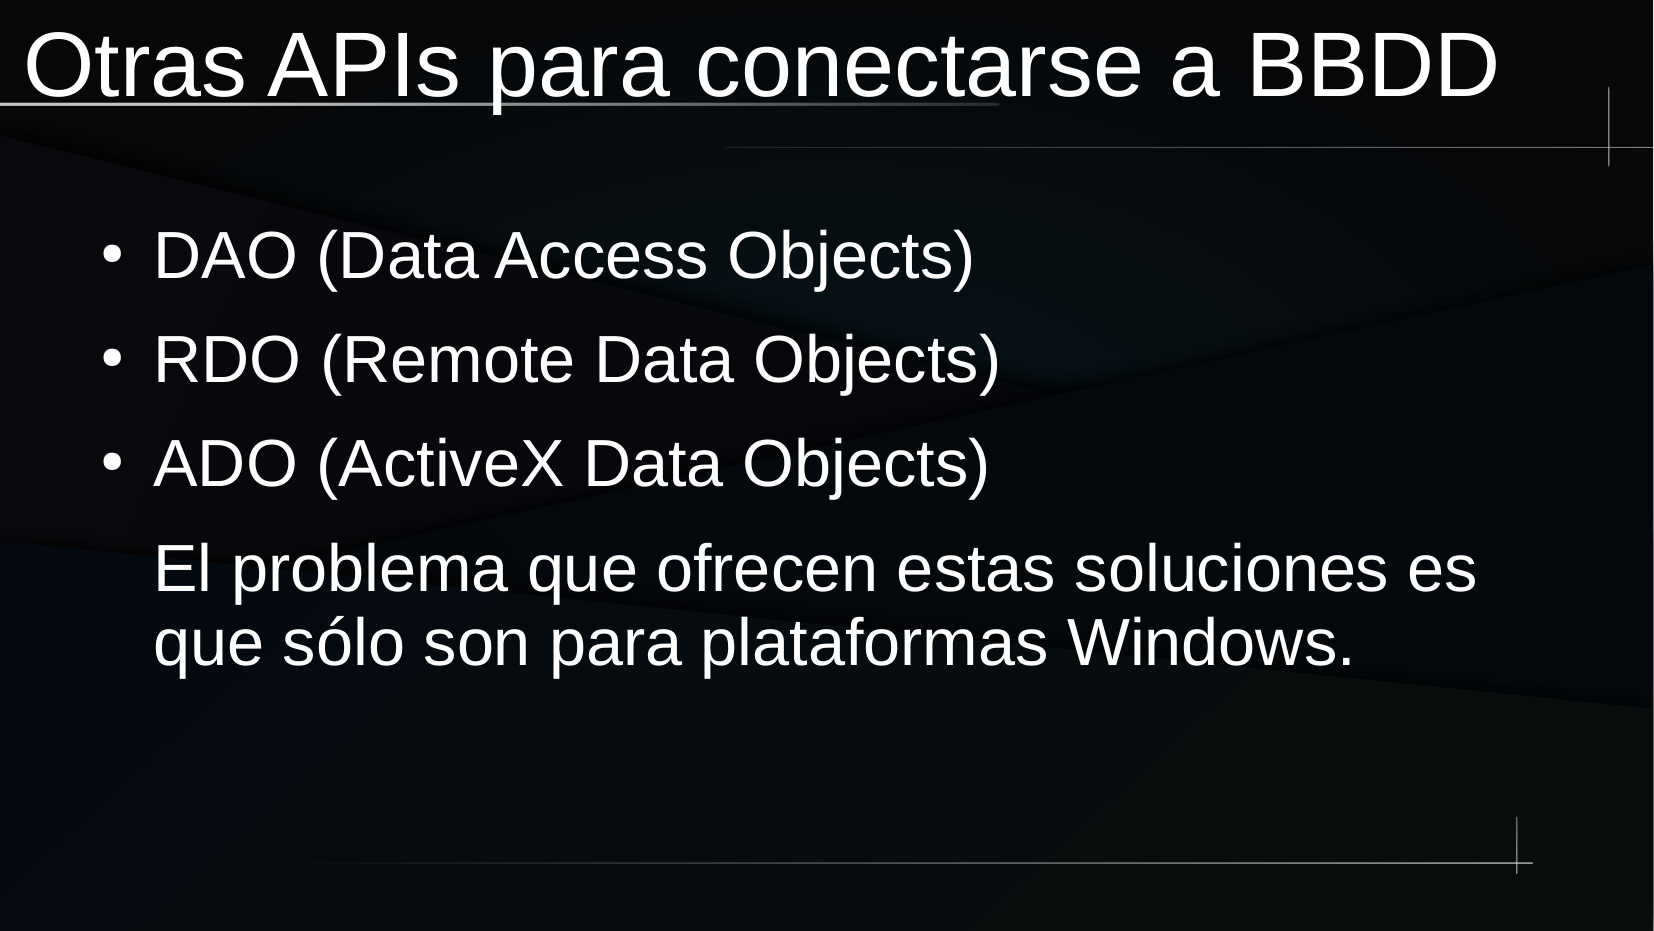

# Otras APIs para conectarse a BBDD
DAO (Data Access Objects)
RDO (Remote Data Objects)
ADO (ActiveX Data Objects)
El problema que ofrecen estas soluciones es que sólo son para plataformas Windows.